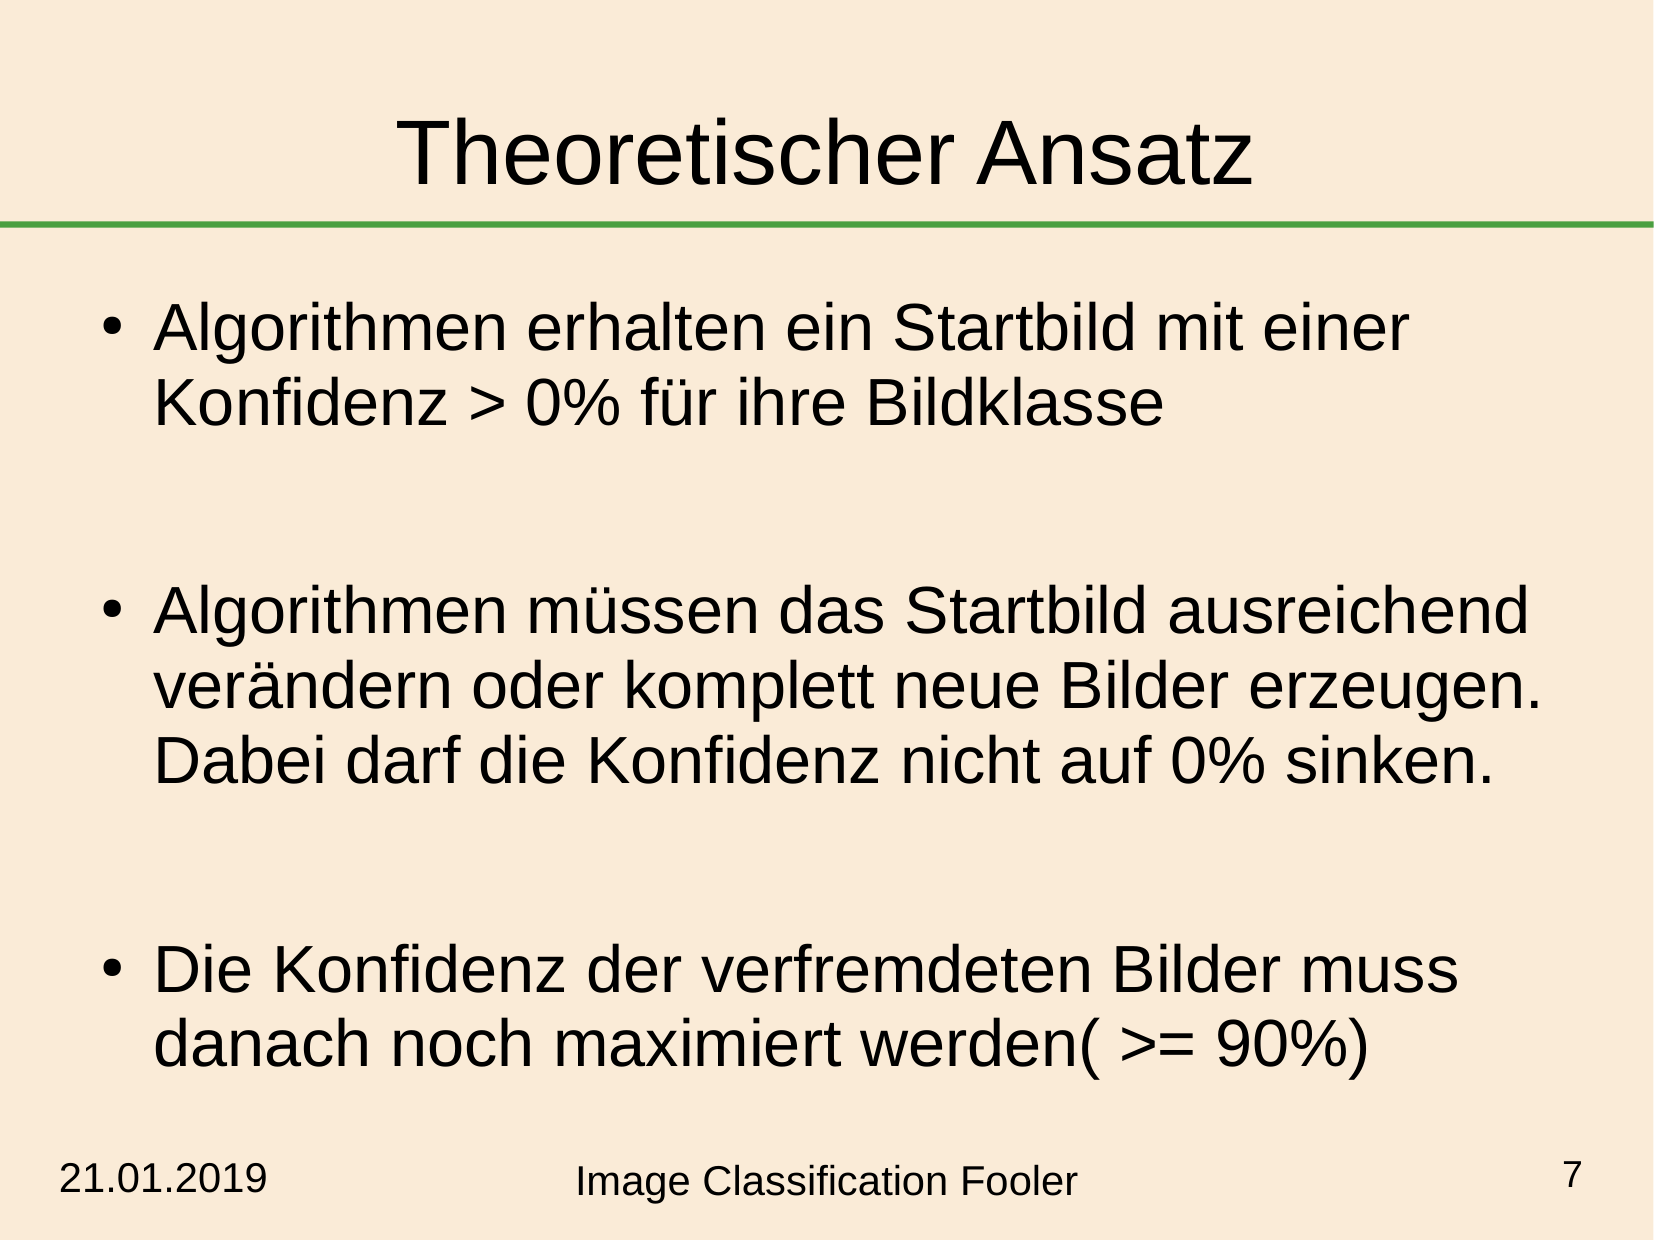

# Theoretischer Ansatz
Algorithmen erhalten ein Startbild mit einer Konfidenz > 0% für ihre Bildklasse
Algorithmen müssen das Startbild ausreichend verändern oder komplett neue Bilder erzeugen. Dabei darf die Konfidenz nicht auf 0% sinken.
Die Konfidenz der verfremdeten Bilder muss
danach noch maximiert werden( >= 90%)